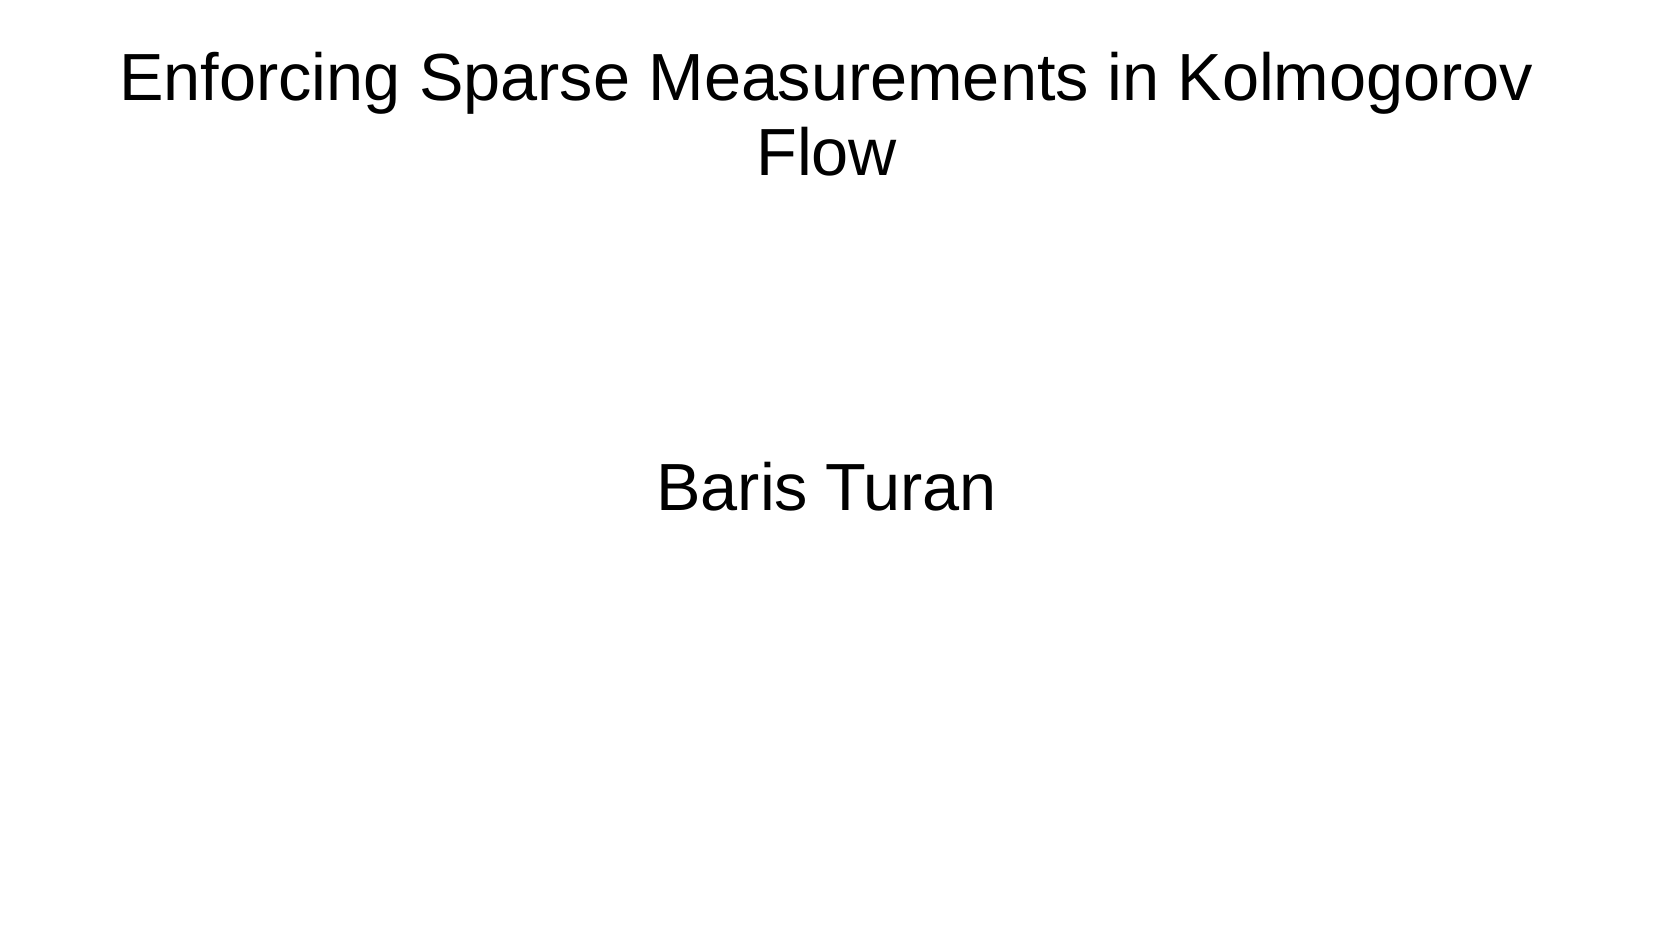

# Enforcing Sparse Measurements in Kolmogorov Flow
Baris Turan